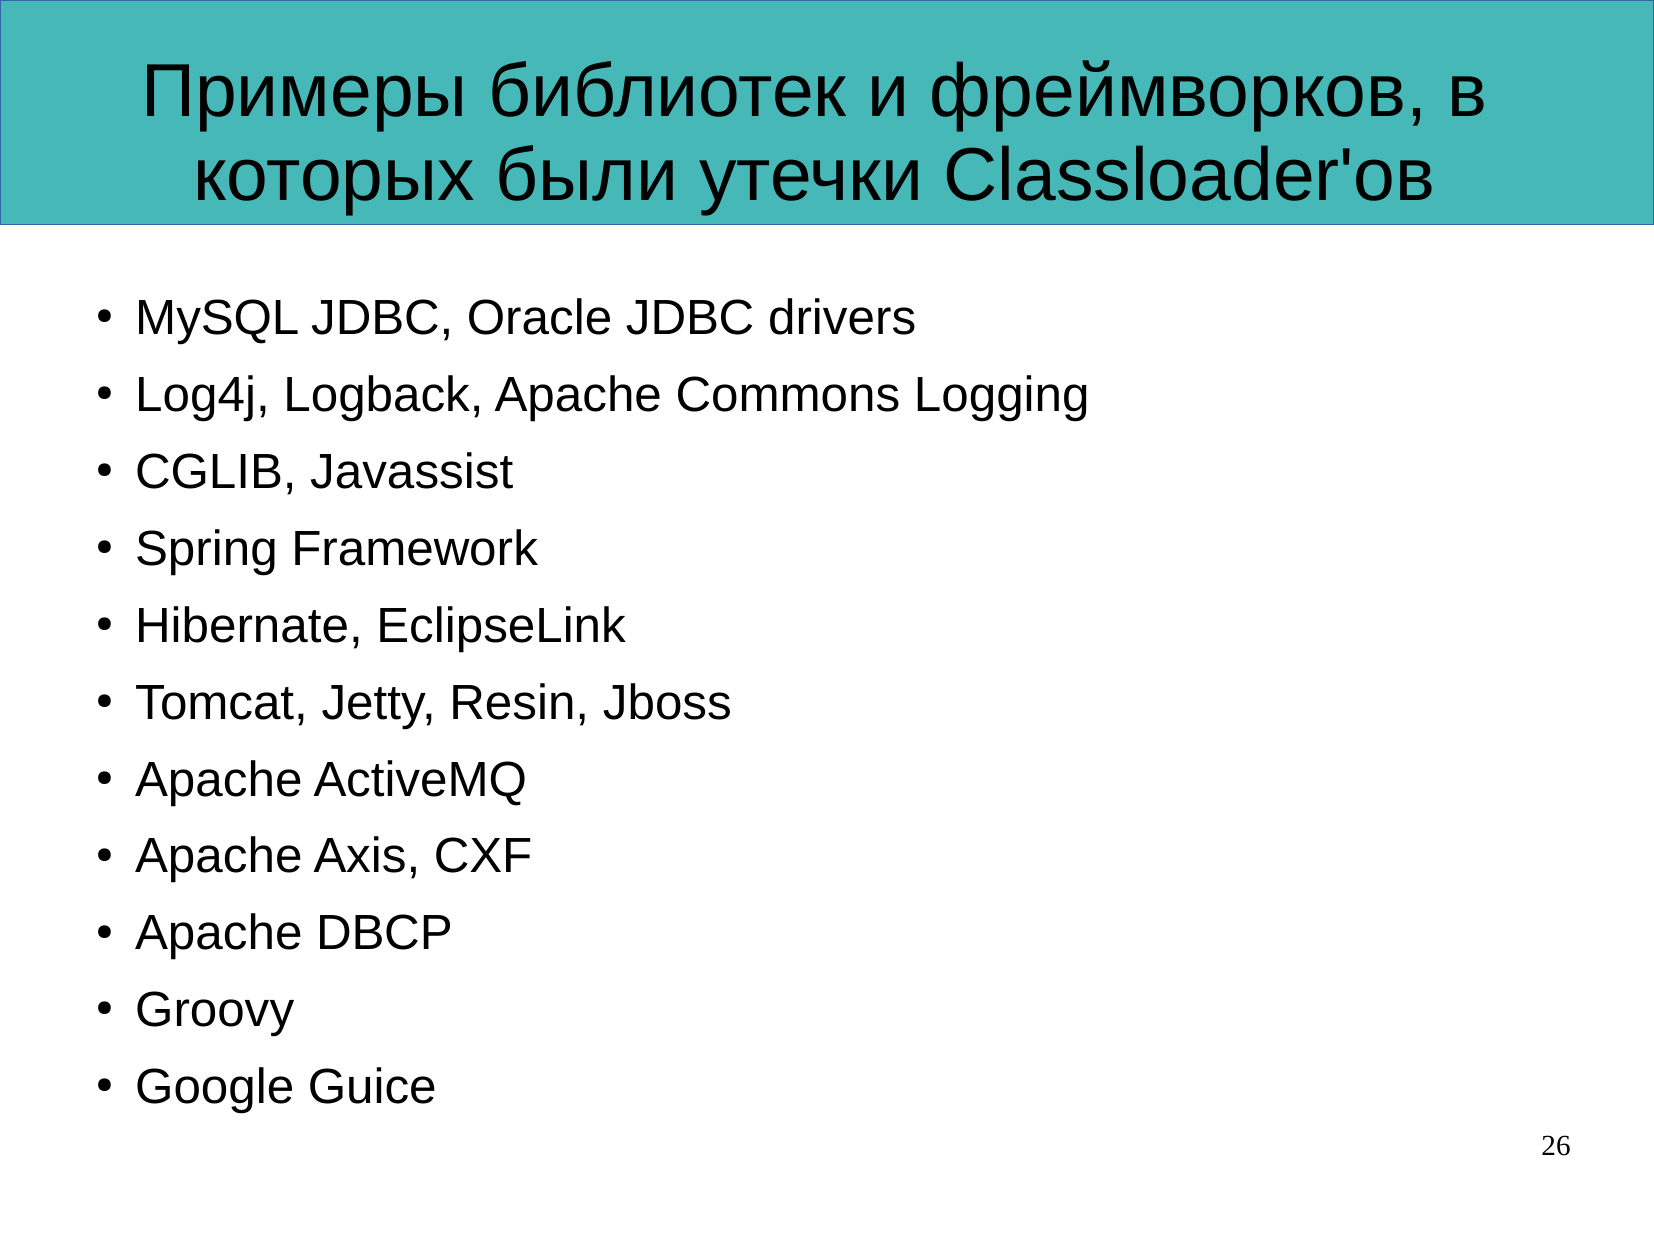

# Примеры библиотек и фреймворков, в которых были утечки Classloader'ов
MySQL JDBC, Oracle JDBC drivers
Log4j, Logback, Apache Commons Logging
CGLIB, Javassist
Spring Framework
Hibernate, EclipseLink
Tomcat, Jetty, Resin, Jboss
Apache ActiveMQ
Apache Axis, CXF
Apache DBCP
Groovy
Google Guice
26